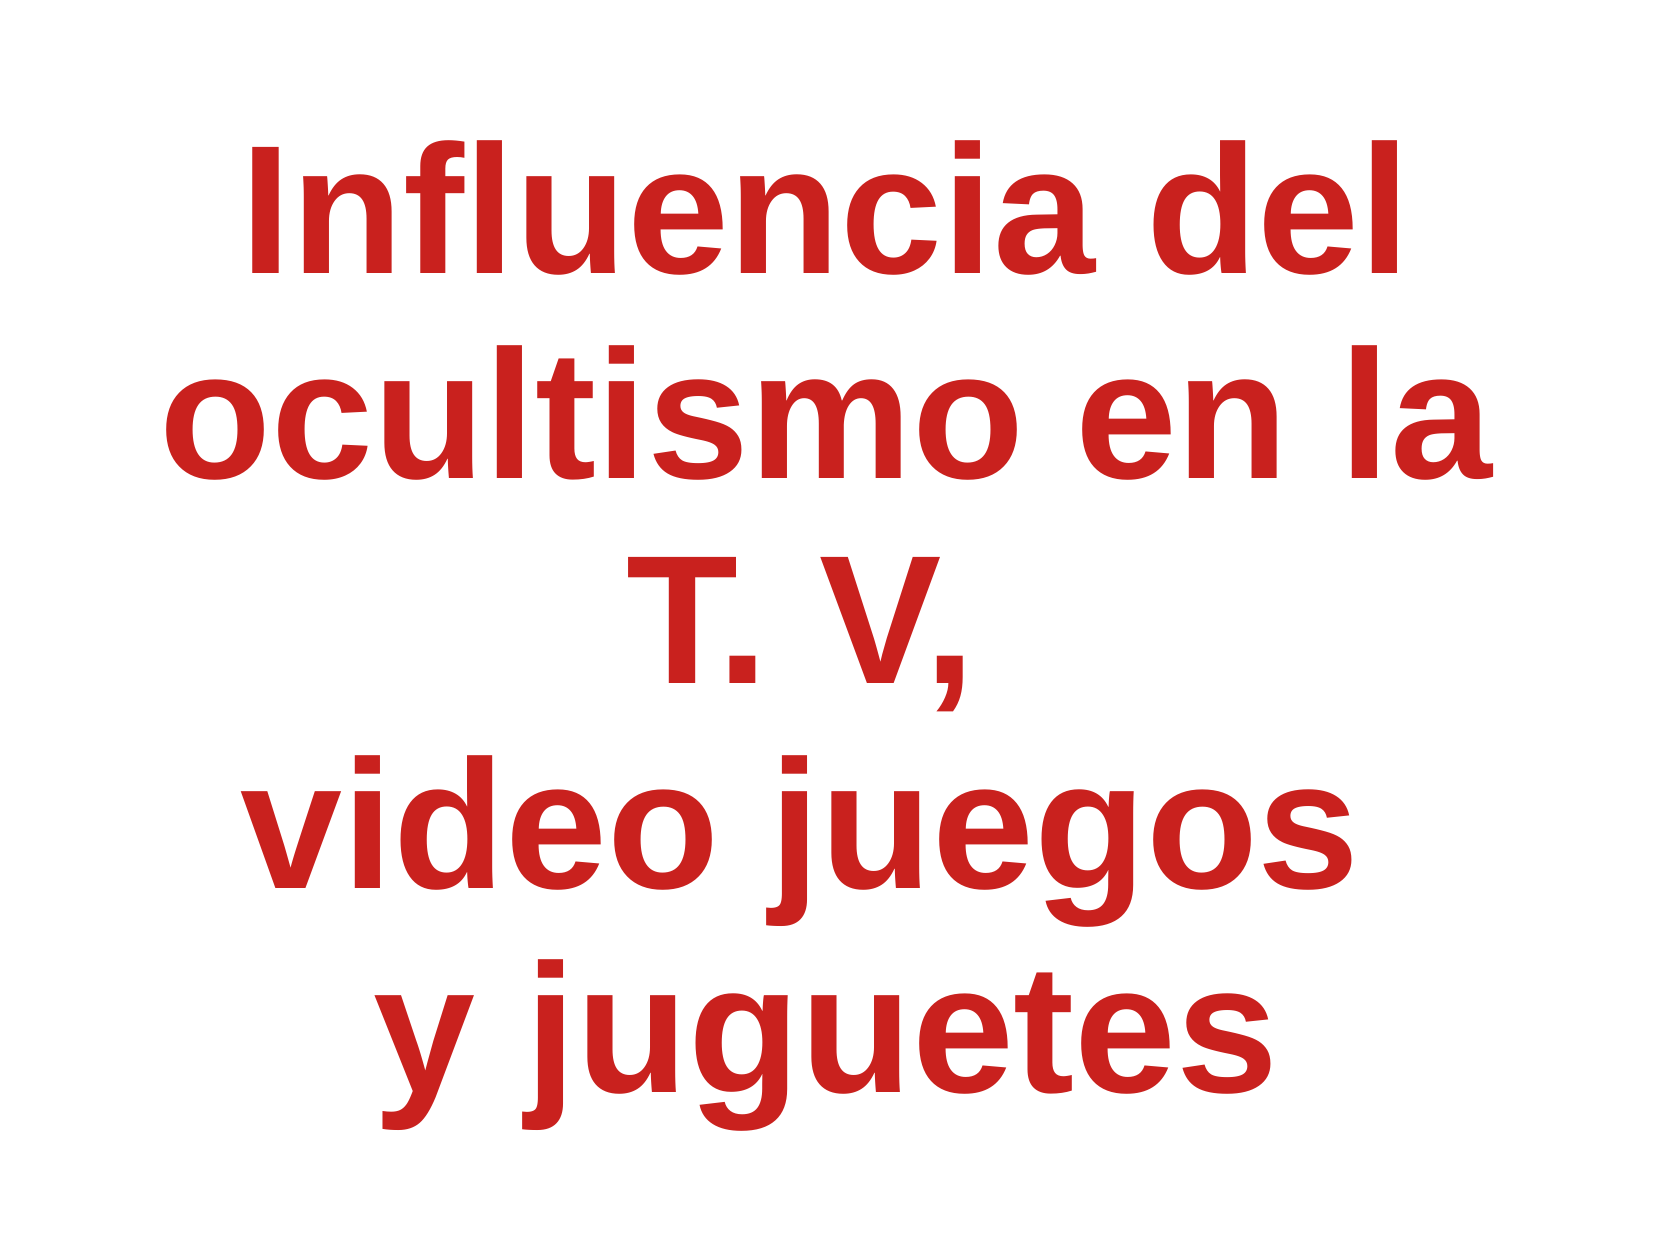

# Influencia del ocultismo en la T. V, video juegos  y juguetes